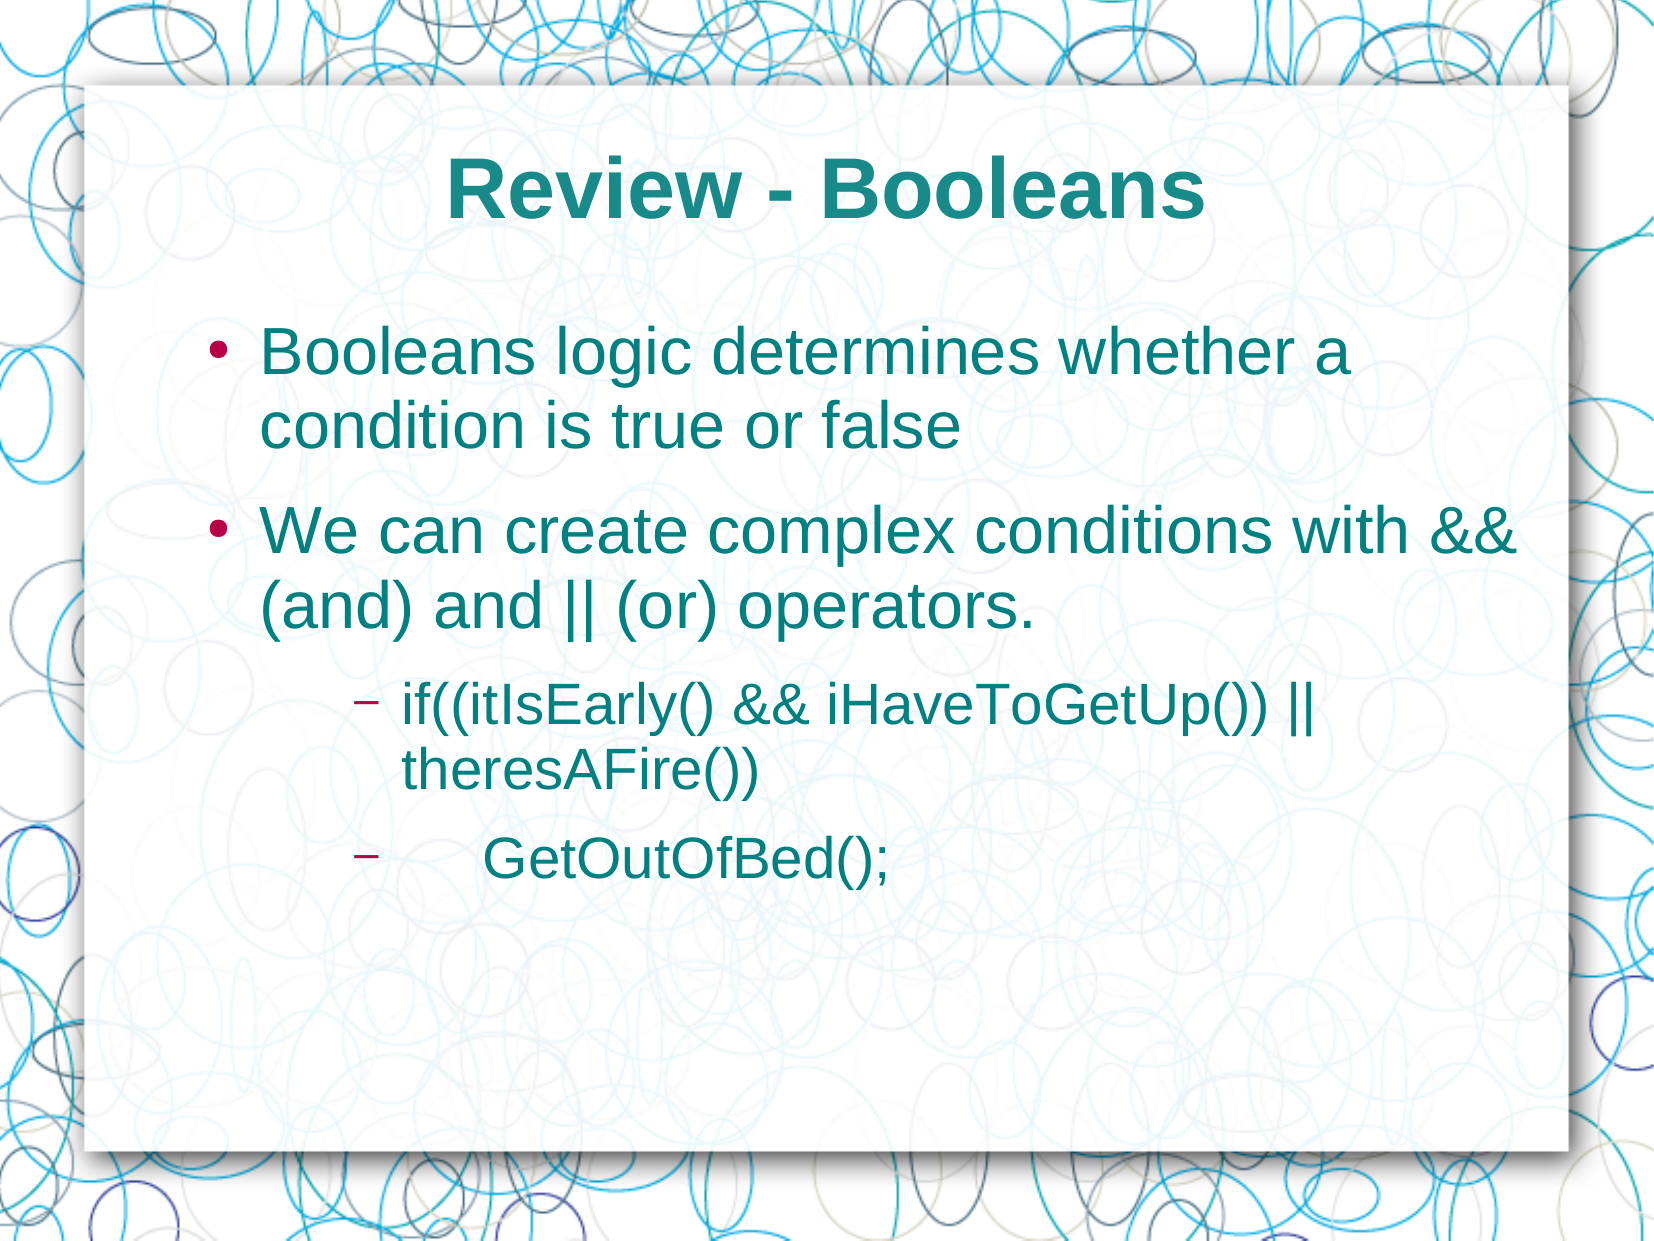

# Review - Booleans
Booleans logic determines whether a condition is true or false
We can create complex conditions with && (and) and || (or) operators.
if((itIsEarly() && iHaveToGetUp()) || theresAFire())
 GetOutOfBed();